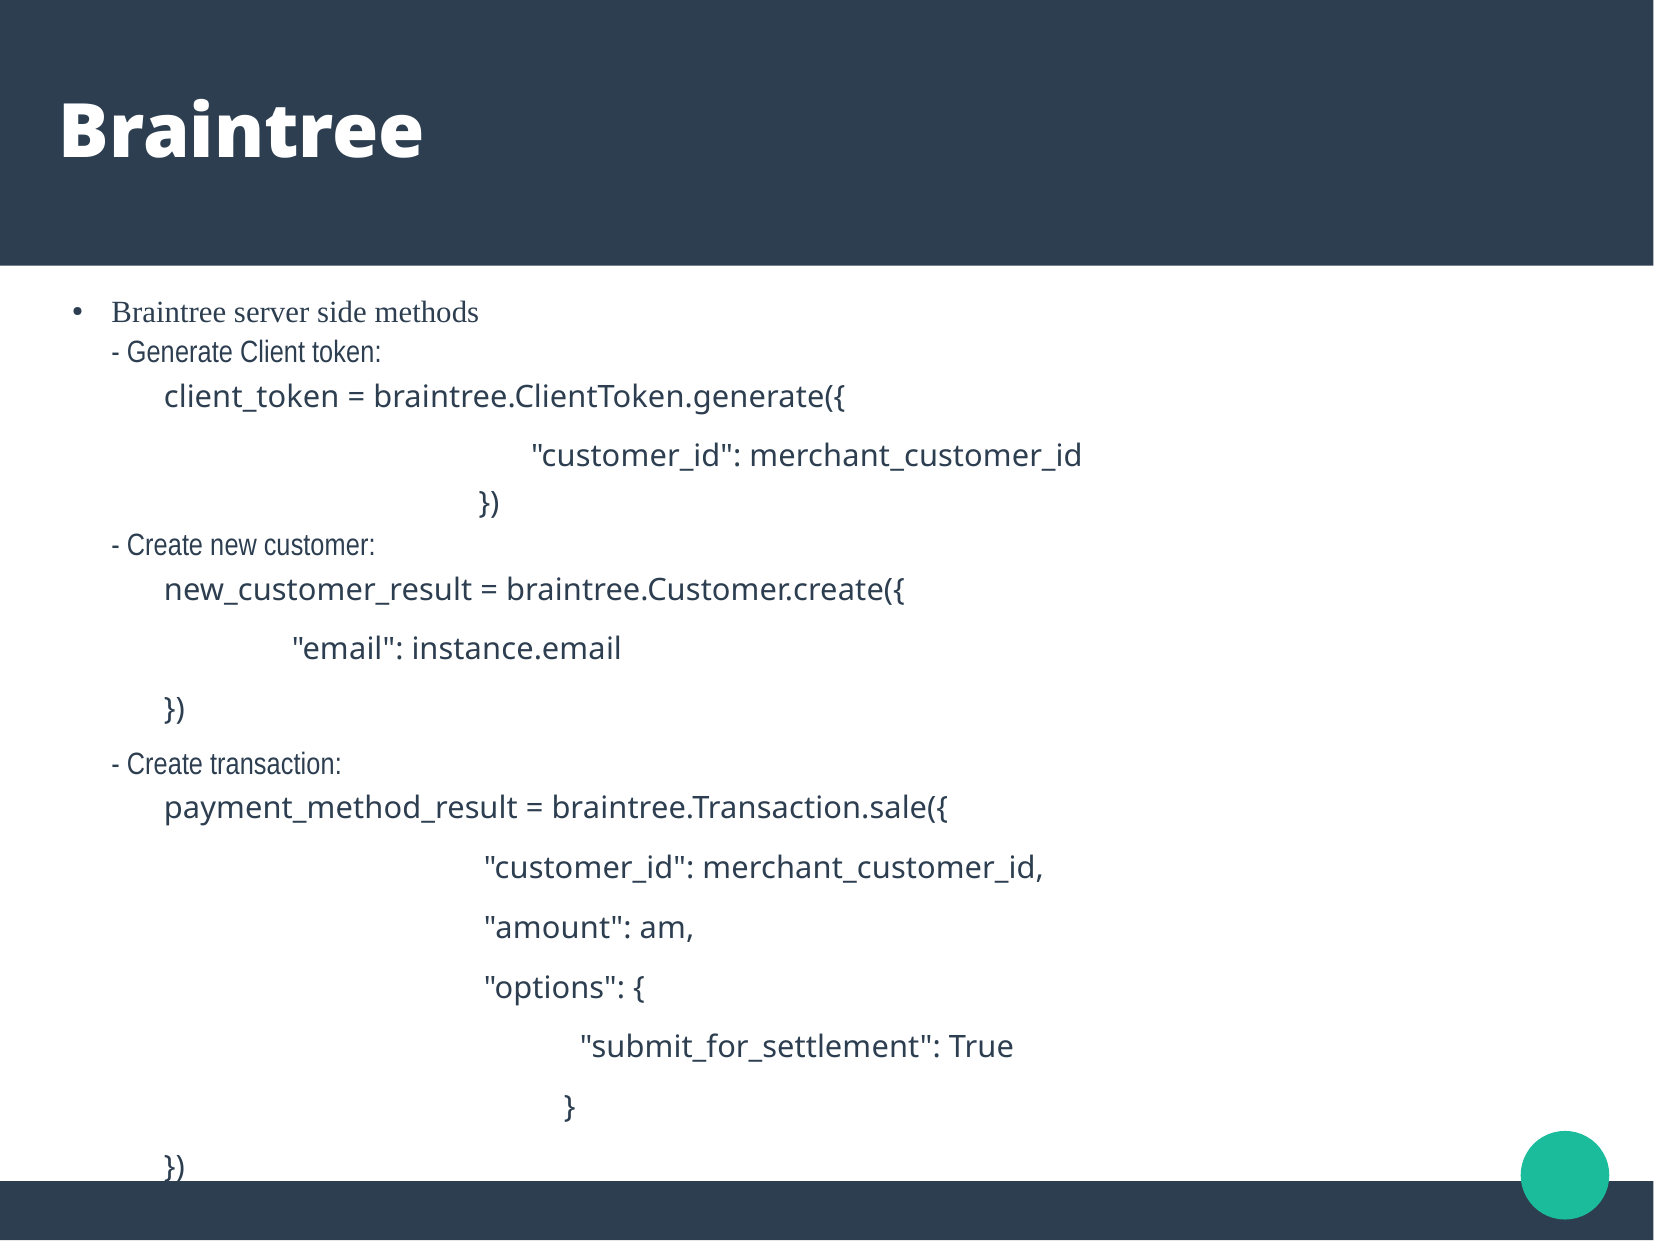

# Braintree
Braintree server side methods
- Generate Client token:
client_token = braintree.ClientToken.generate({
"customer_id": merchant_customer_id
})
- Create new customer:
new_customer_result = braintree.Customer.create({
 "email": instance.email
})
- Create transaction:
payment_method_result = braintree.Transaction.sale({
 "customer_id": merchant_customer_id,
 "amount": am,
 "options": {
 "submit_for_settlement": True
 }
})